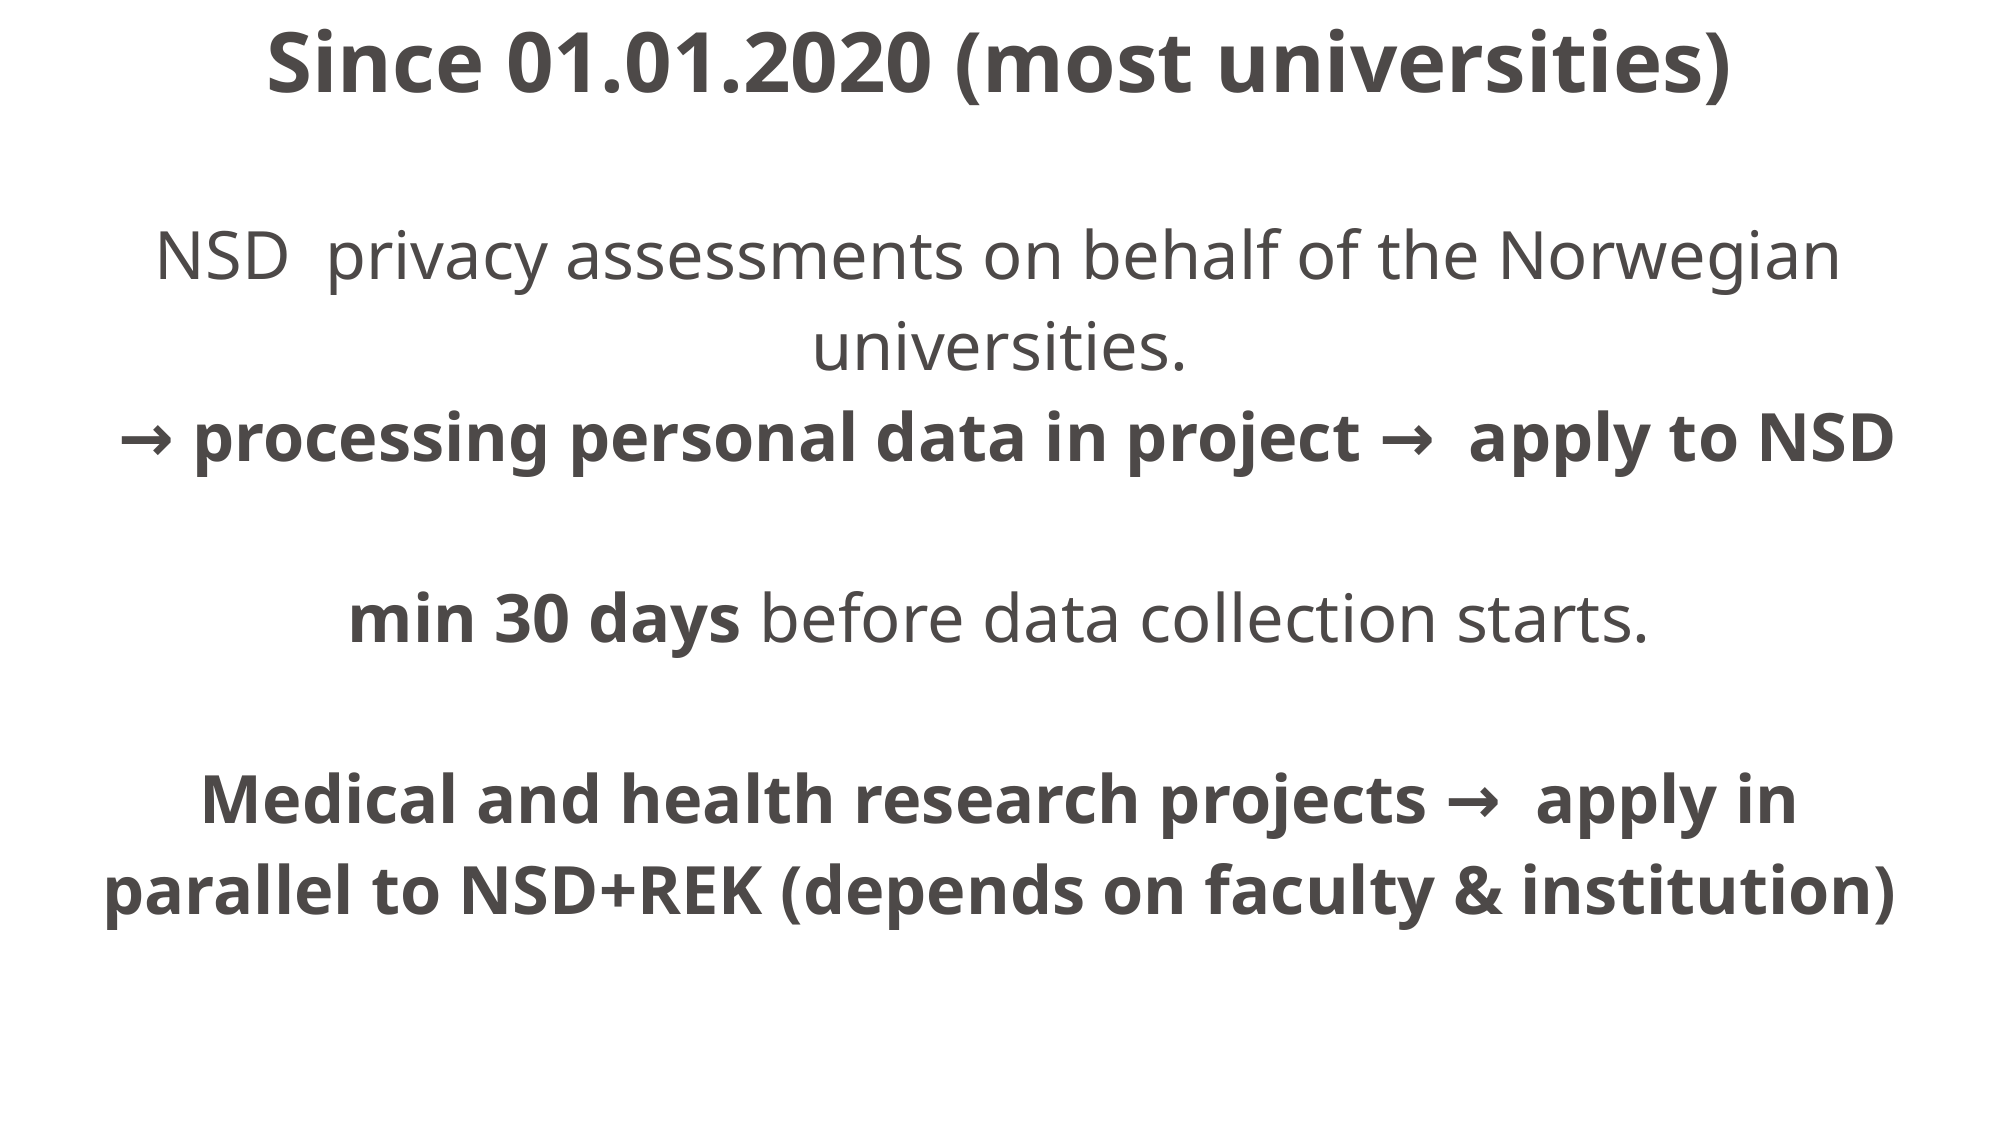

# Since 01.01.2020 (most universities)
NSD privacy assessments on behalf of the Norwegian universities.
 → processing personal data in project → apply to NSD
min 30 days before data collection starts.
Medical and health research projects → apply in parallel to NSD+REK (depends on faculty & institution)